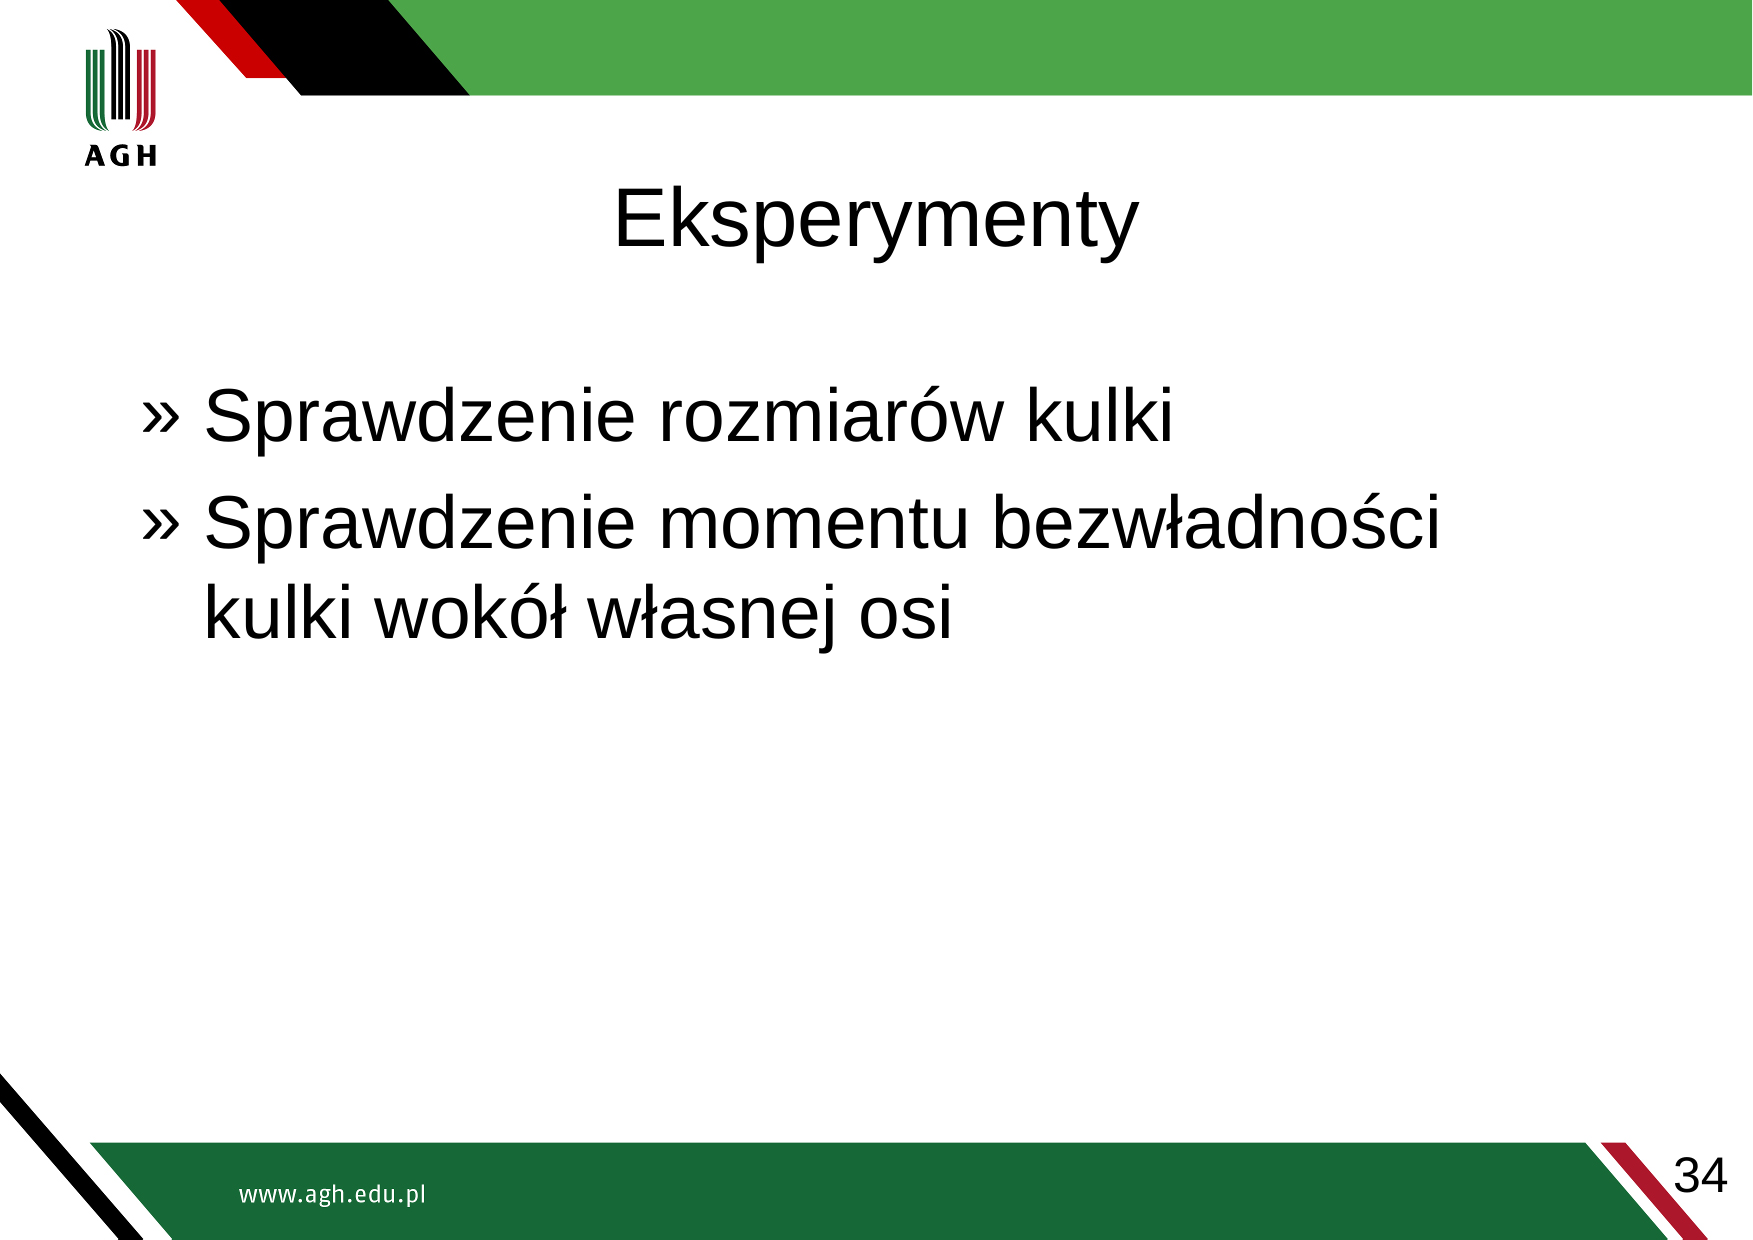

# Eksperymenty
Sprawdzenie rozmiarów kulki
Sprawdzenie momentu bezwładności kulki wokół własnej osi
34